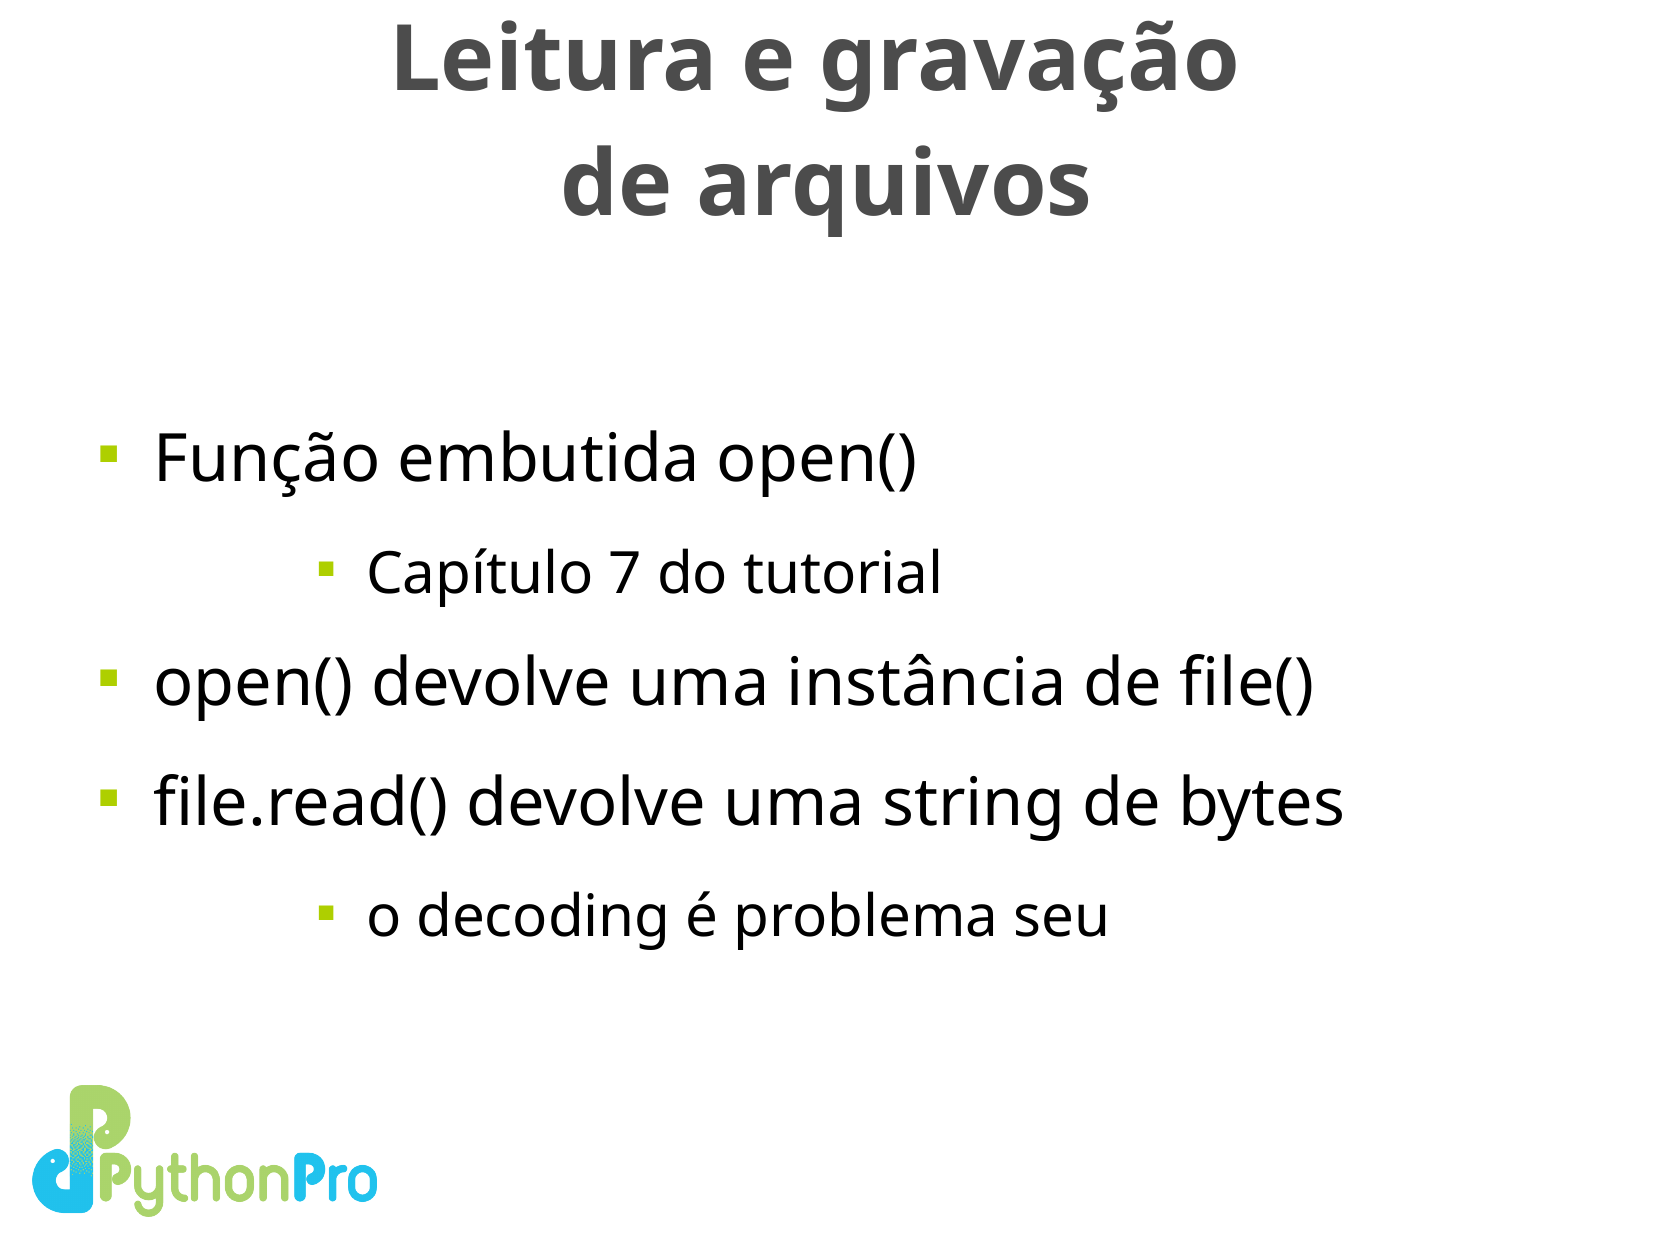

# Leitura e gravação de arquivos
Função embutida open()
Capítulo 7 do tutorial
open() devolve uma instância de file()
file.read() devolve uma string de bytes
o decoding é problema seu